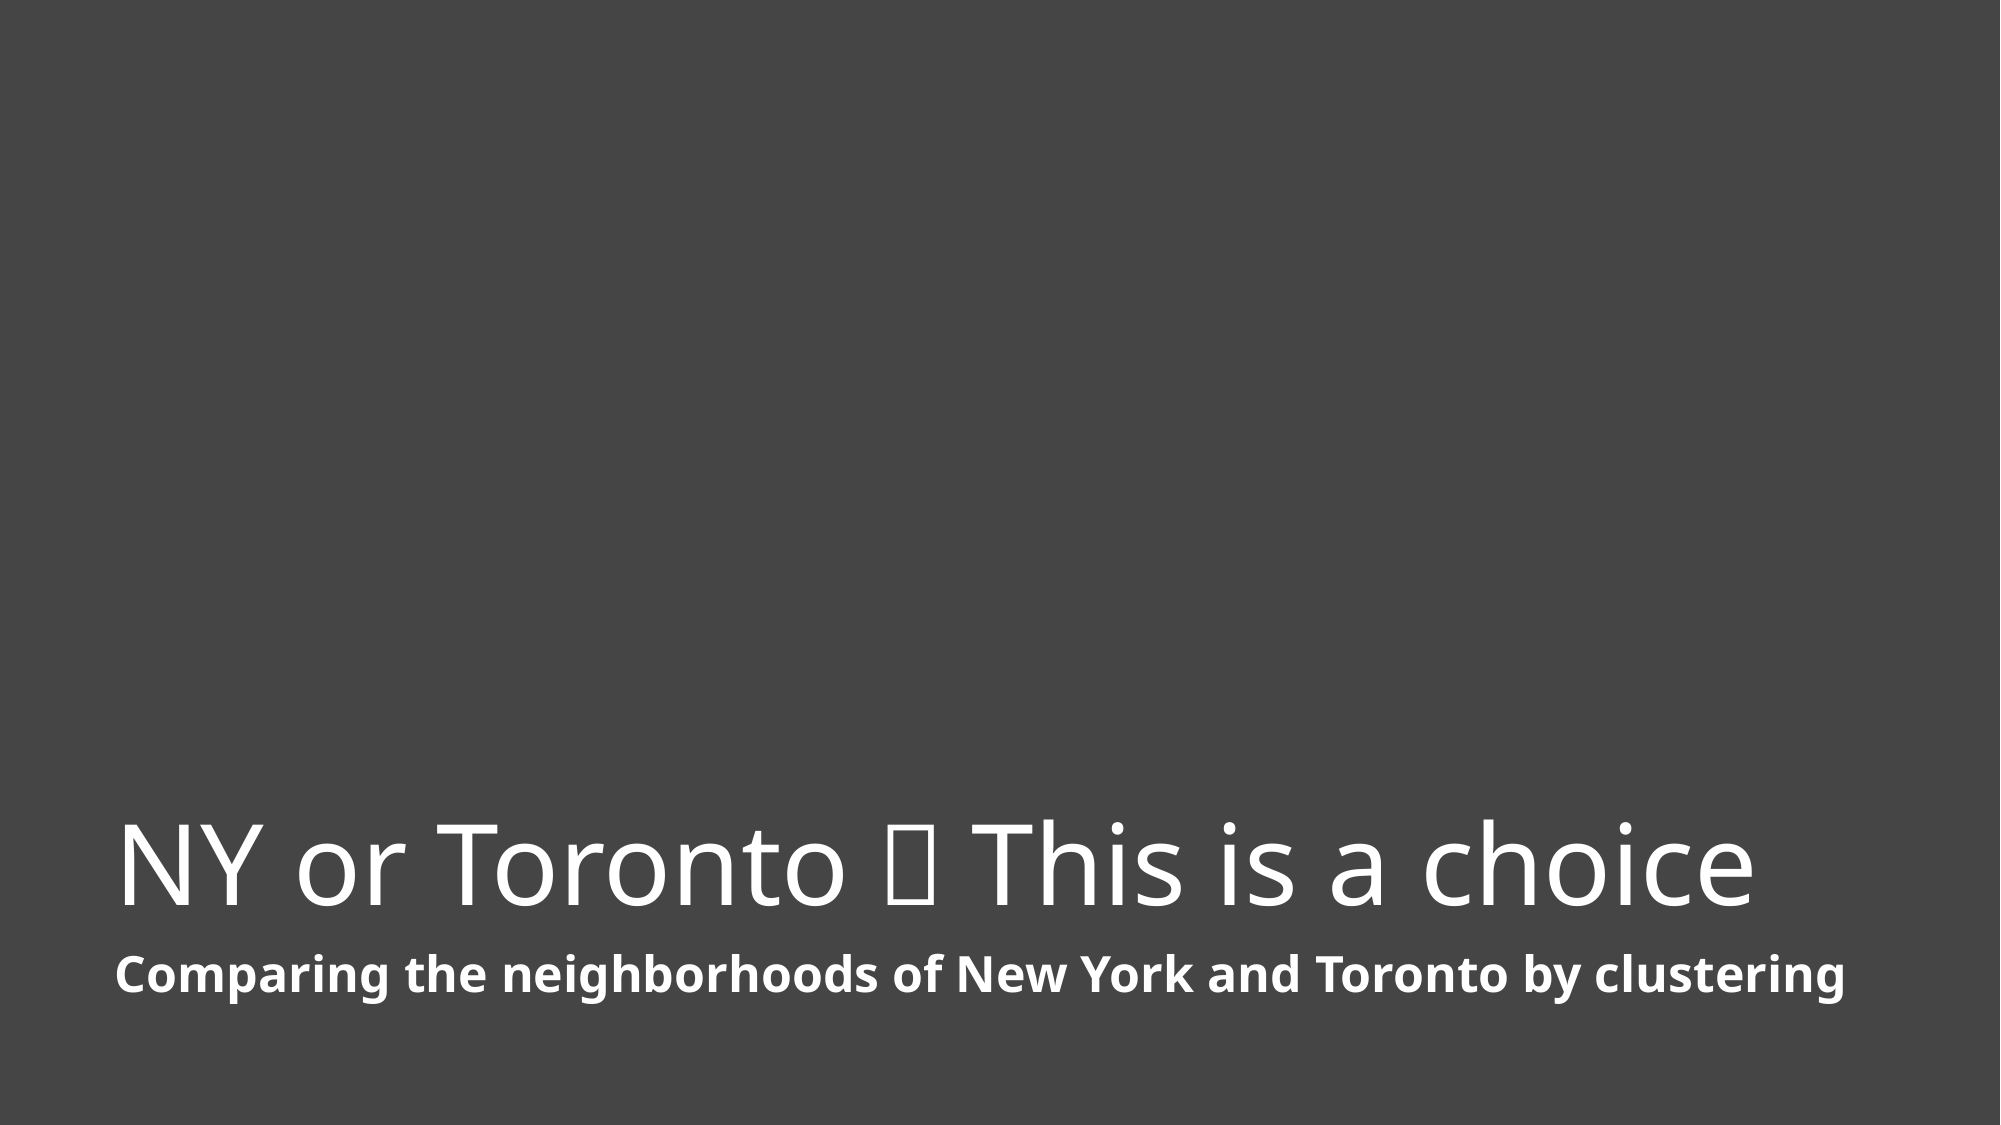

# NY or Toronto，This is a choice
Comparing the neighborhoods of New York and Toronto by clustering